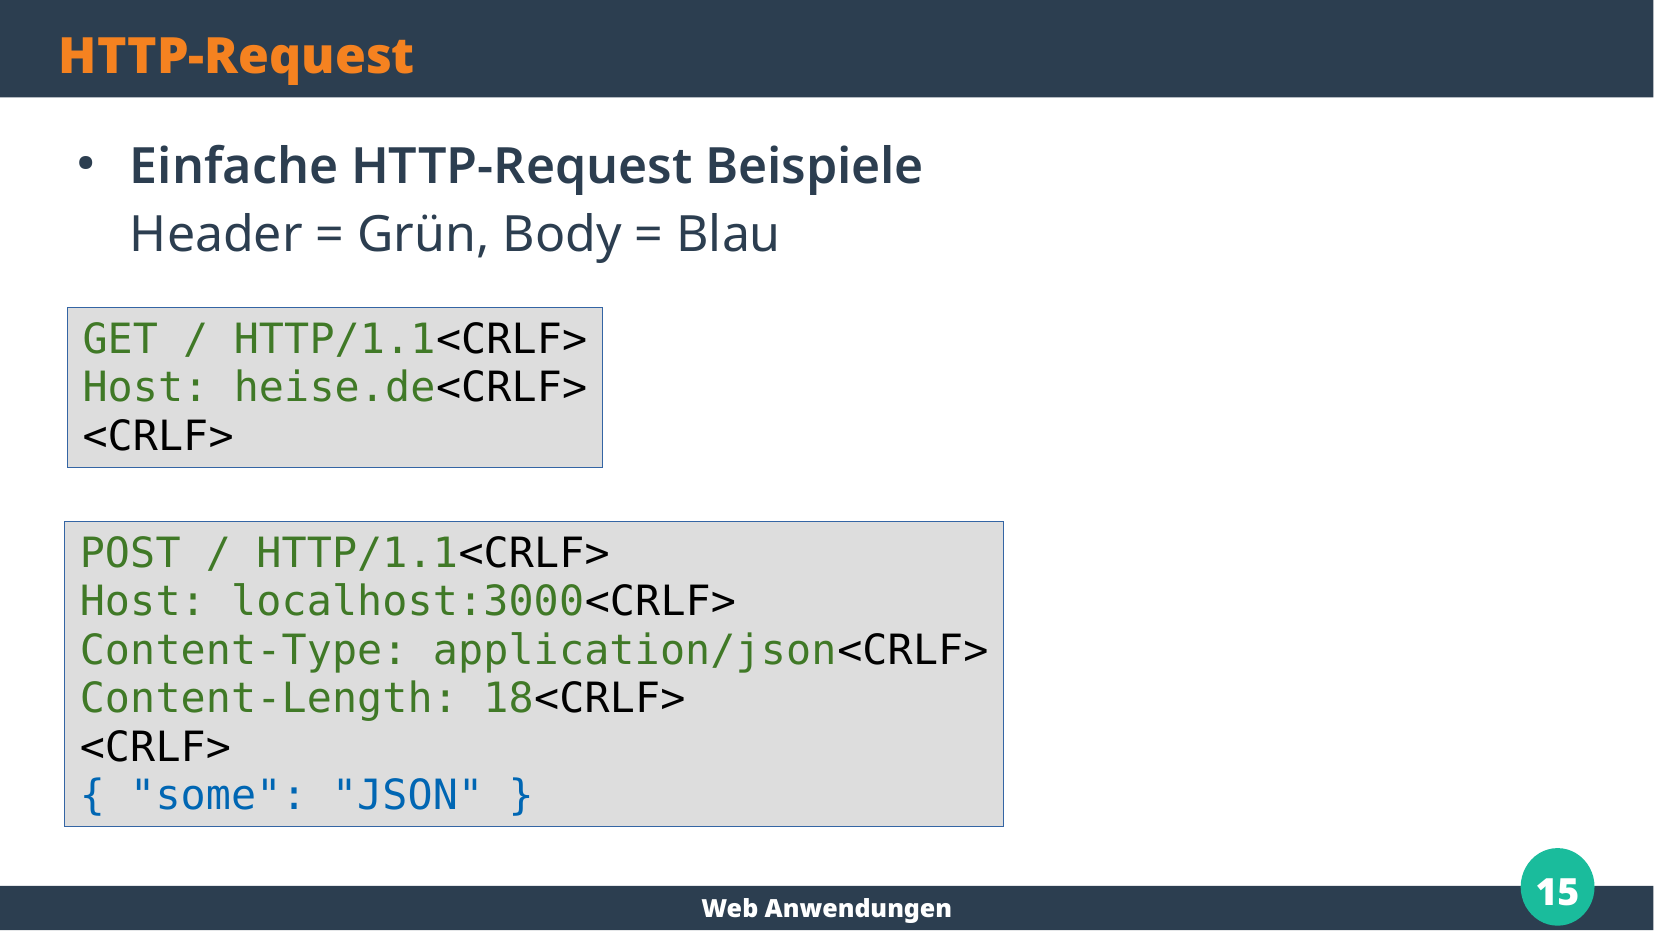

# HTTP-Request
Einfache HTTP-Request Beispiele
Header = Grün, Body = Blau
GET / HTTP/1.1<CRLF>
Host: heise.de<CRLF>
<CRLF>
POST / HTTP/1.1<CRLF>
Host: localhost:3000<CRLF>
Content-Type: application/json<CRLF>
Content-Length: 18<CRLF>
<CRLF>
{ "some": "JSON" }
15